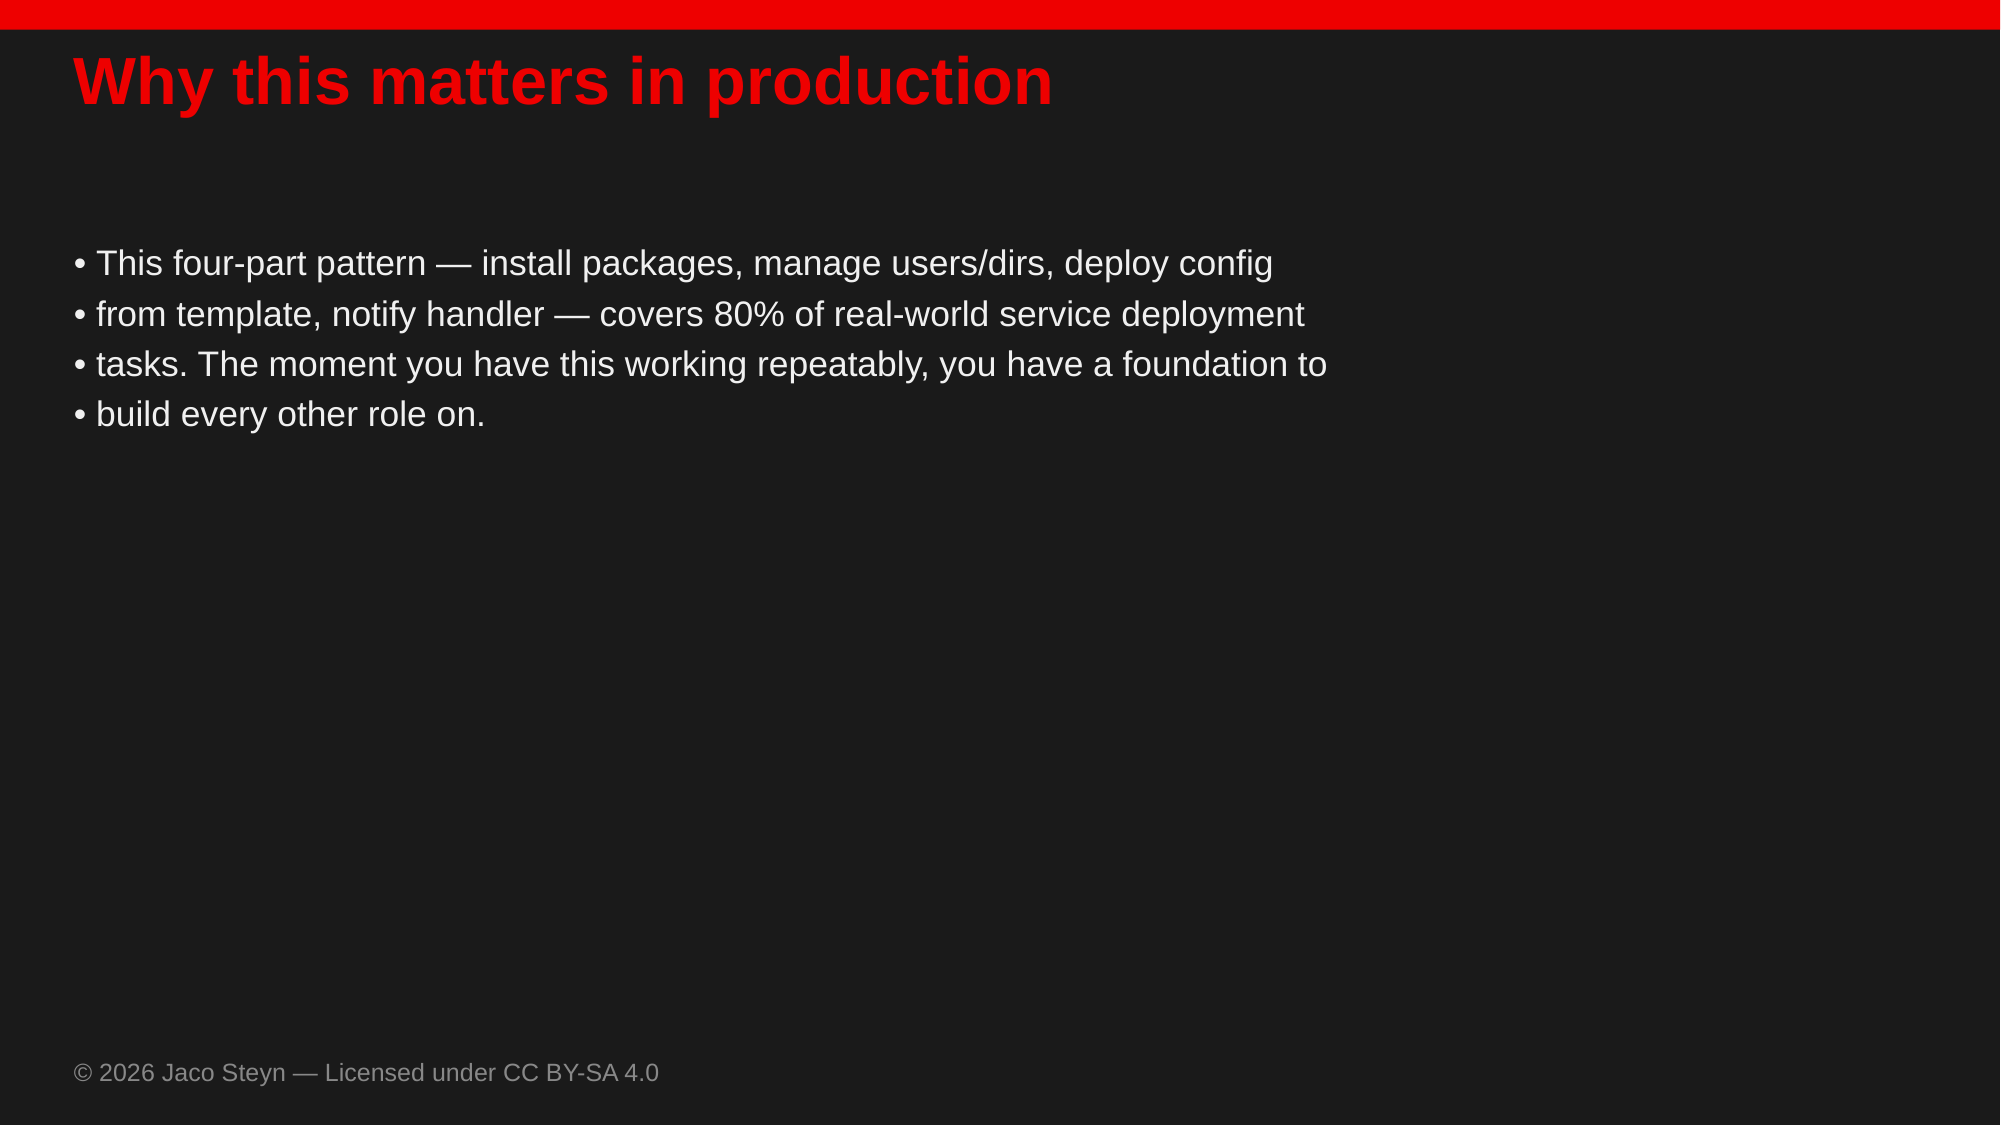

Why this matters in production
• This four-part pattern — install packages, manage users/dirs, deploy config
• from template, notify handler — covers 80% of real-world service deployment
• tasks. The moment you have this working repeatably, you have a foundation to
• build every other role on.
© 2026 Jaco Steyn — Licensed under CC BY-SA 4.0